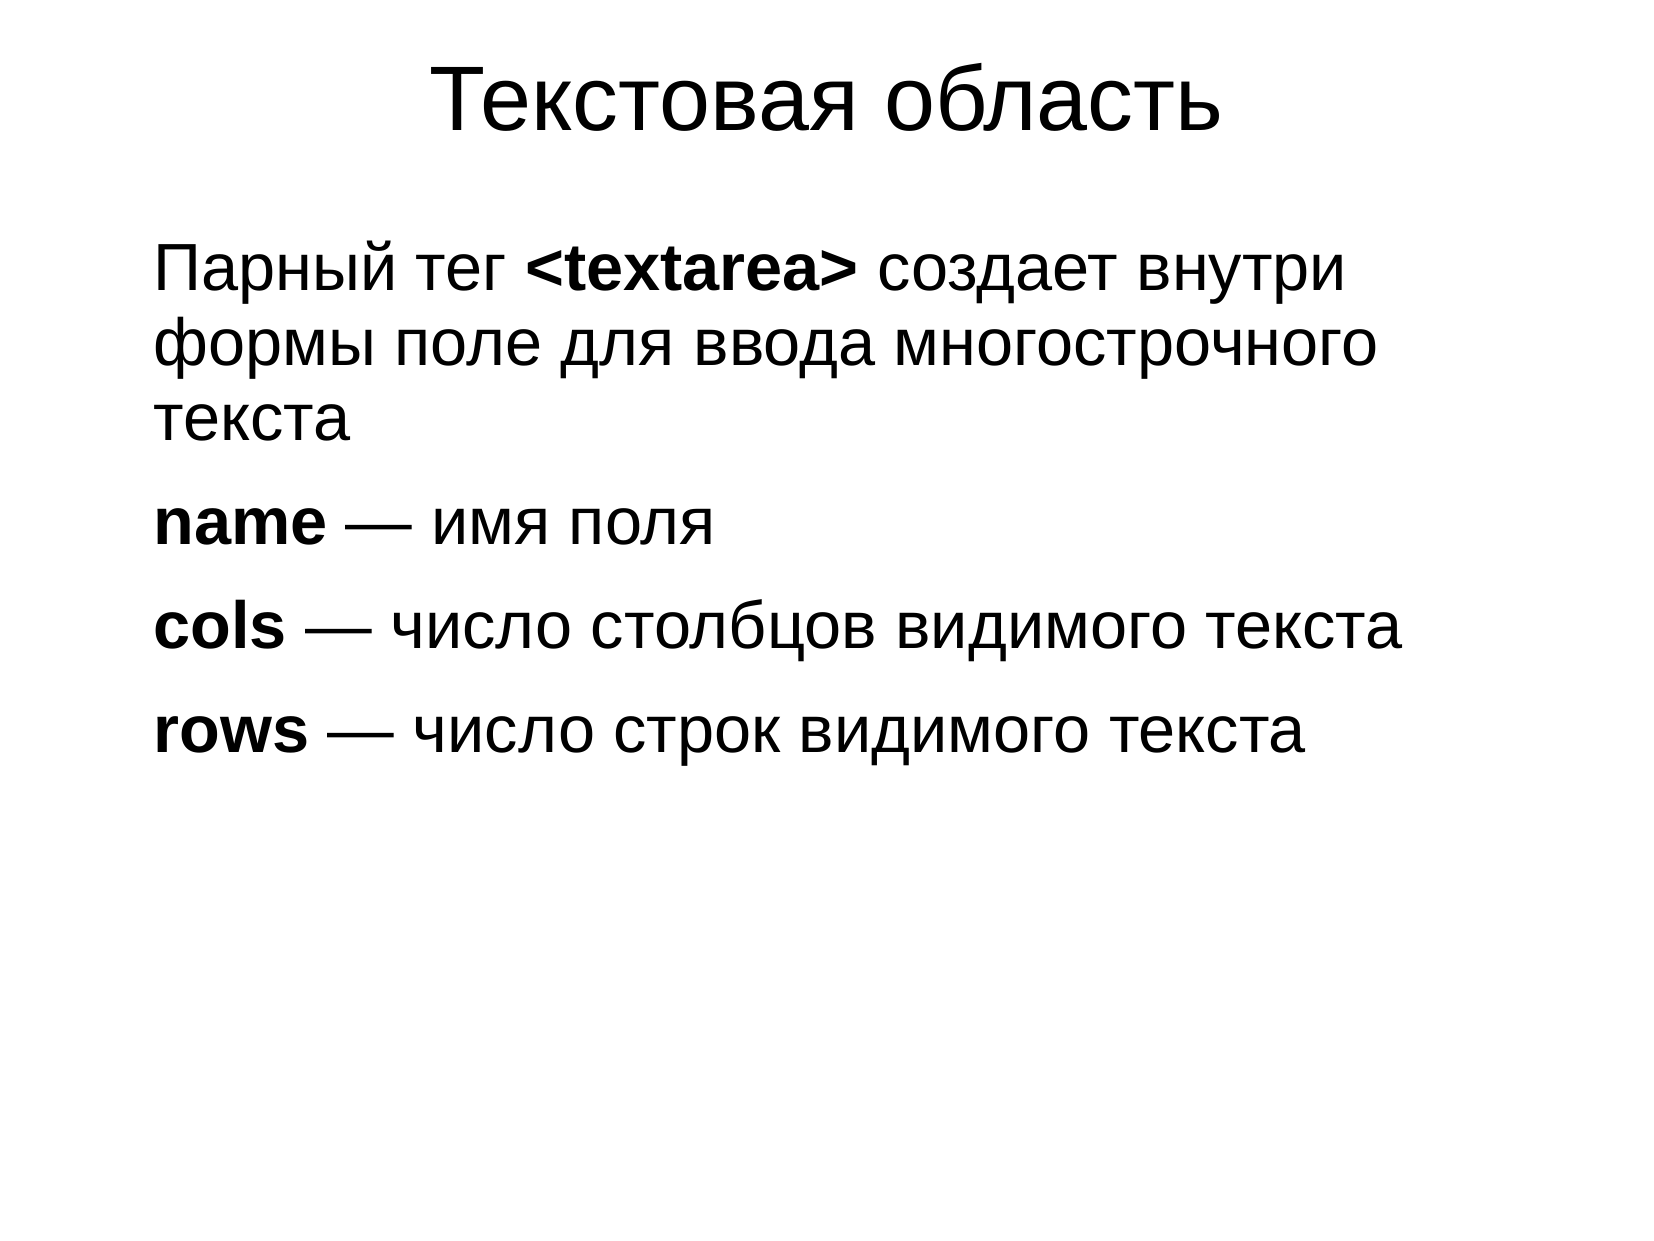

# Текстовая область
Парный тег <textarea> создает внутри формы поле для ввода многострочного текста
name — имя поля
cols — число столбцов видимого текста
rows — число строк видимого текста